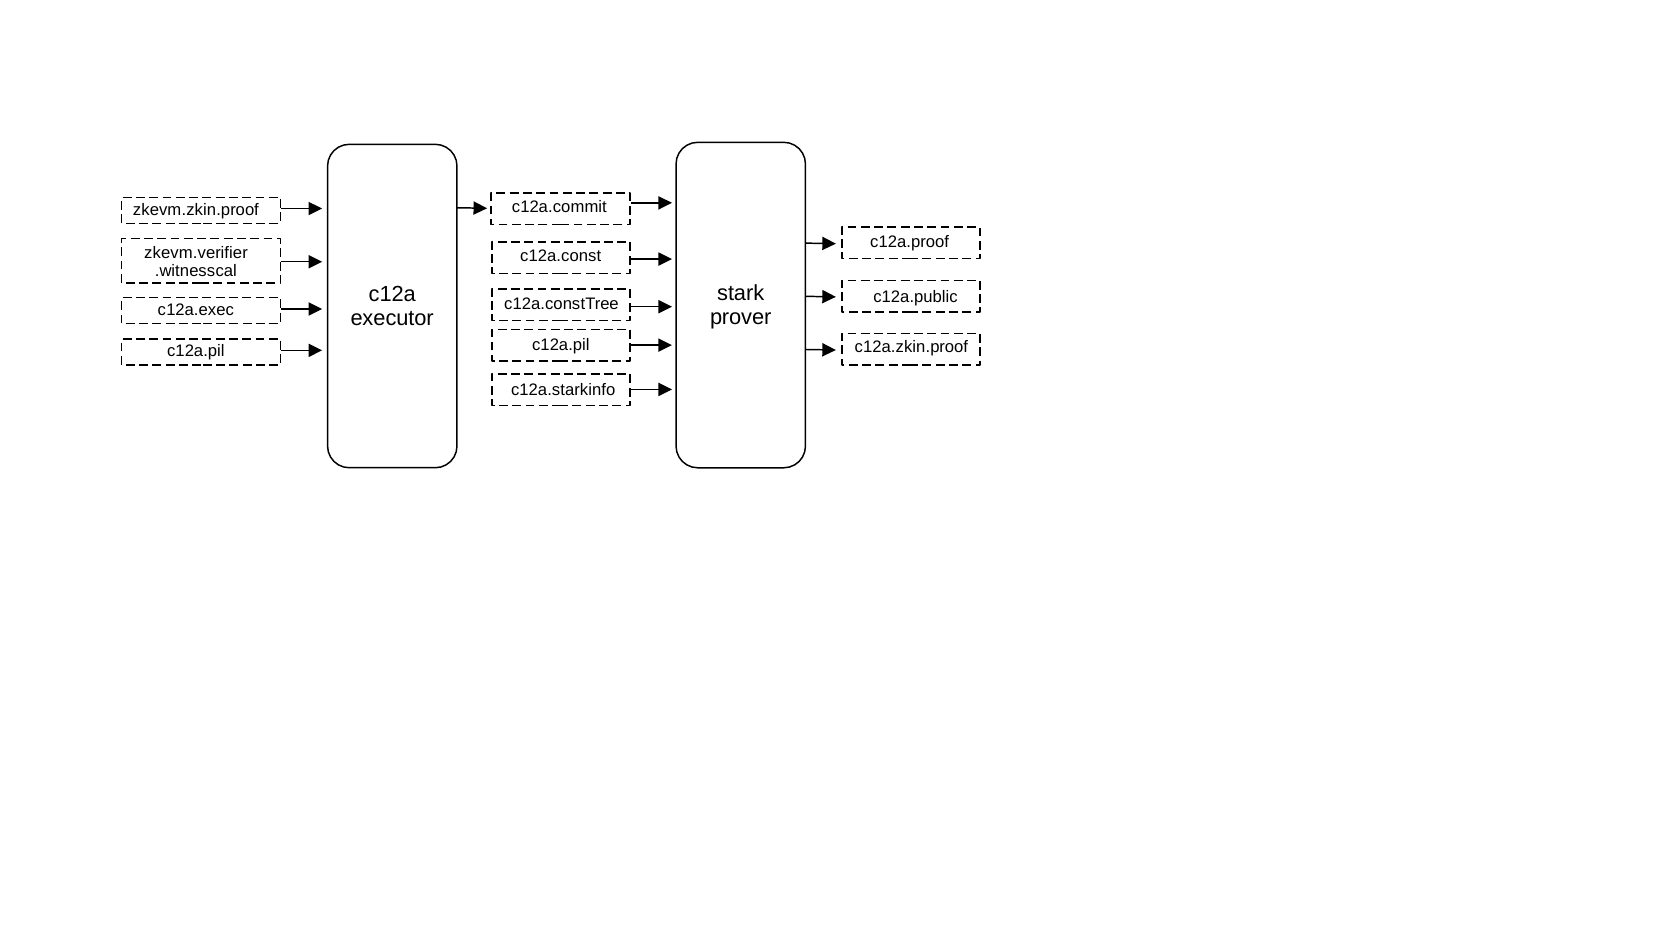

stark
prover
c12a
executor
c12a.commit
zkevm.zkin.proof
c12a.proof
c12a.const
zkevm.verifier
.witnesscal
c12a.public
c12a.constTree
c12a.exec
c12a.pil
c12a.zkin.proof
c12a.pil
c12a.starkinfo